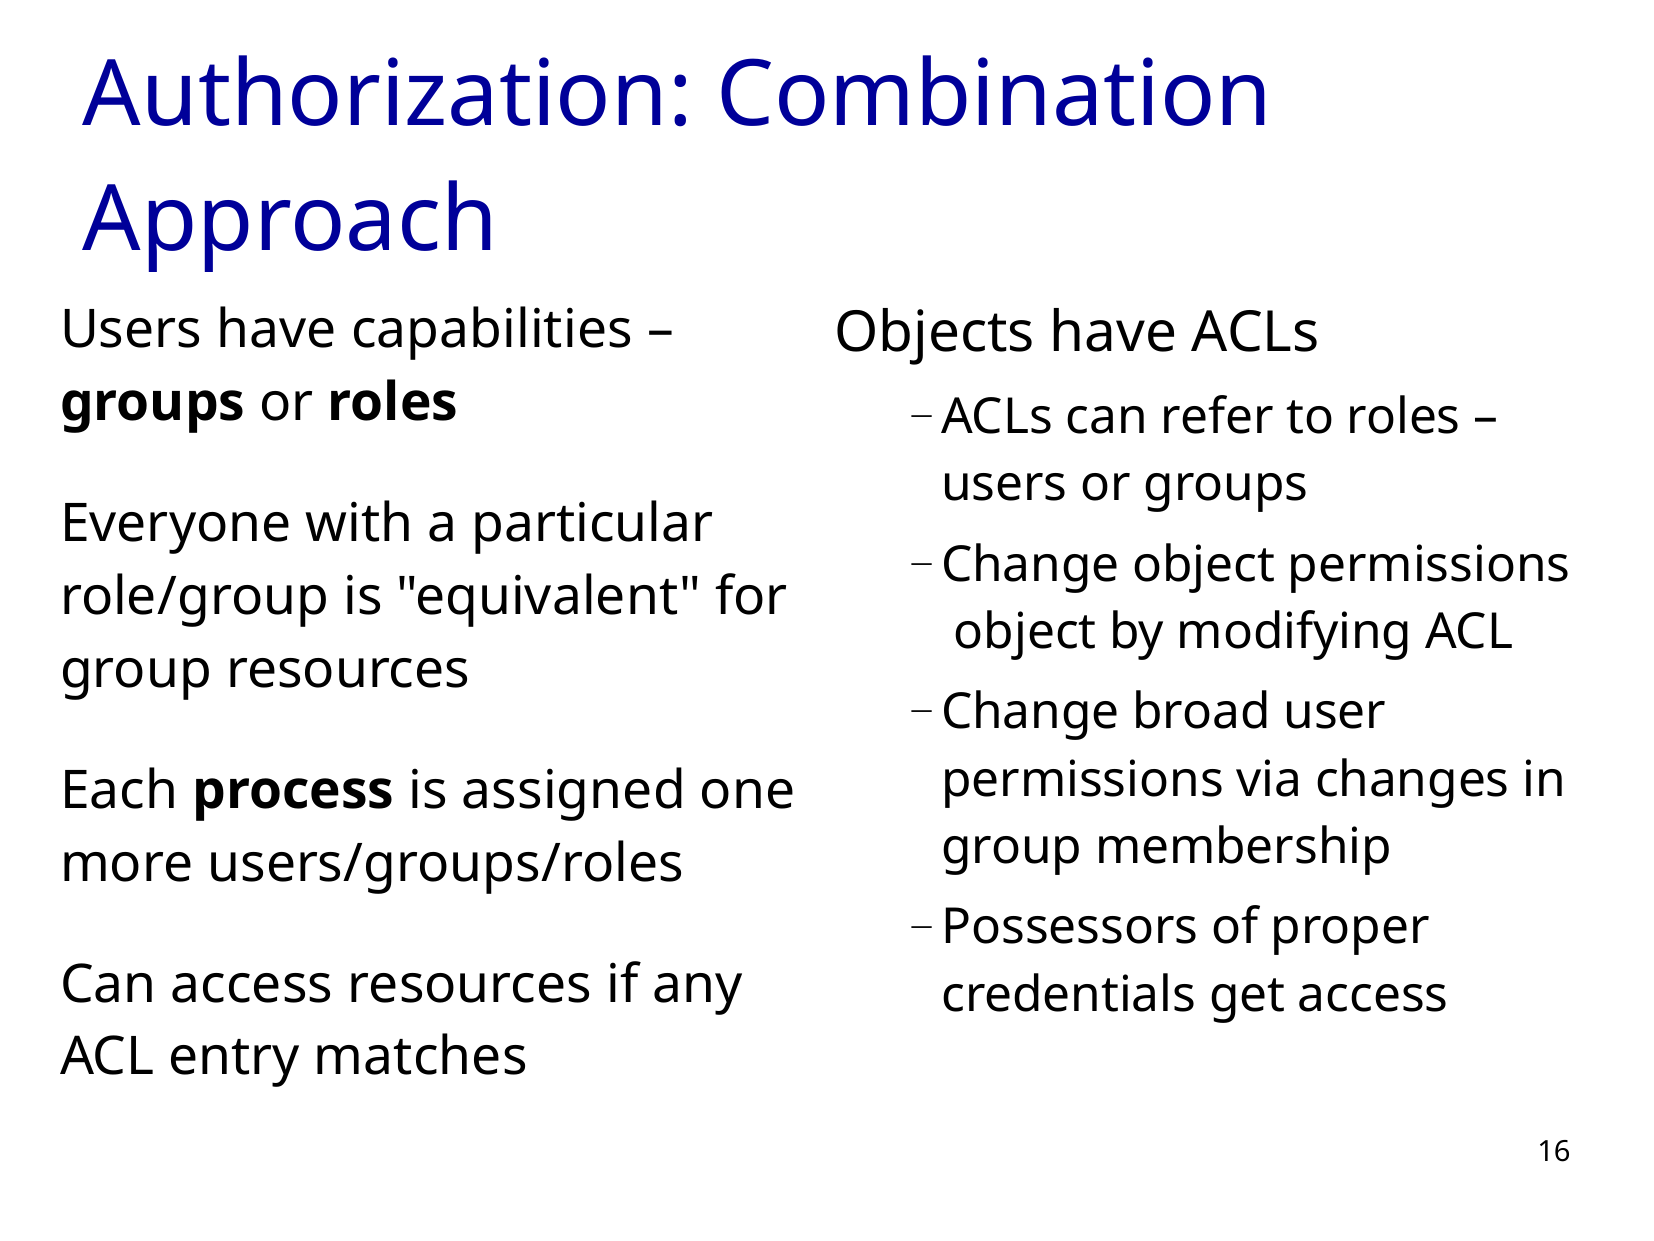

# Authorization: Combination Approach
Users have capabilities – groups or roles
Everyone with a particular role/group is "equivalent" for group resources
Each process is assigned one more users/groups/roles
Can access resources if any ACL entry matches
Objects have ACLs
ACLs can refer to roles – users or groups
Change object permissions object by modifying ACL
Change broad user permissions via changes in group membership
Possessors of proper credentials get access
16